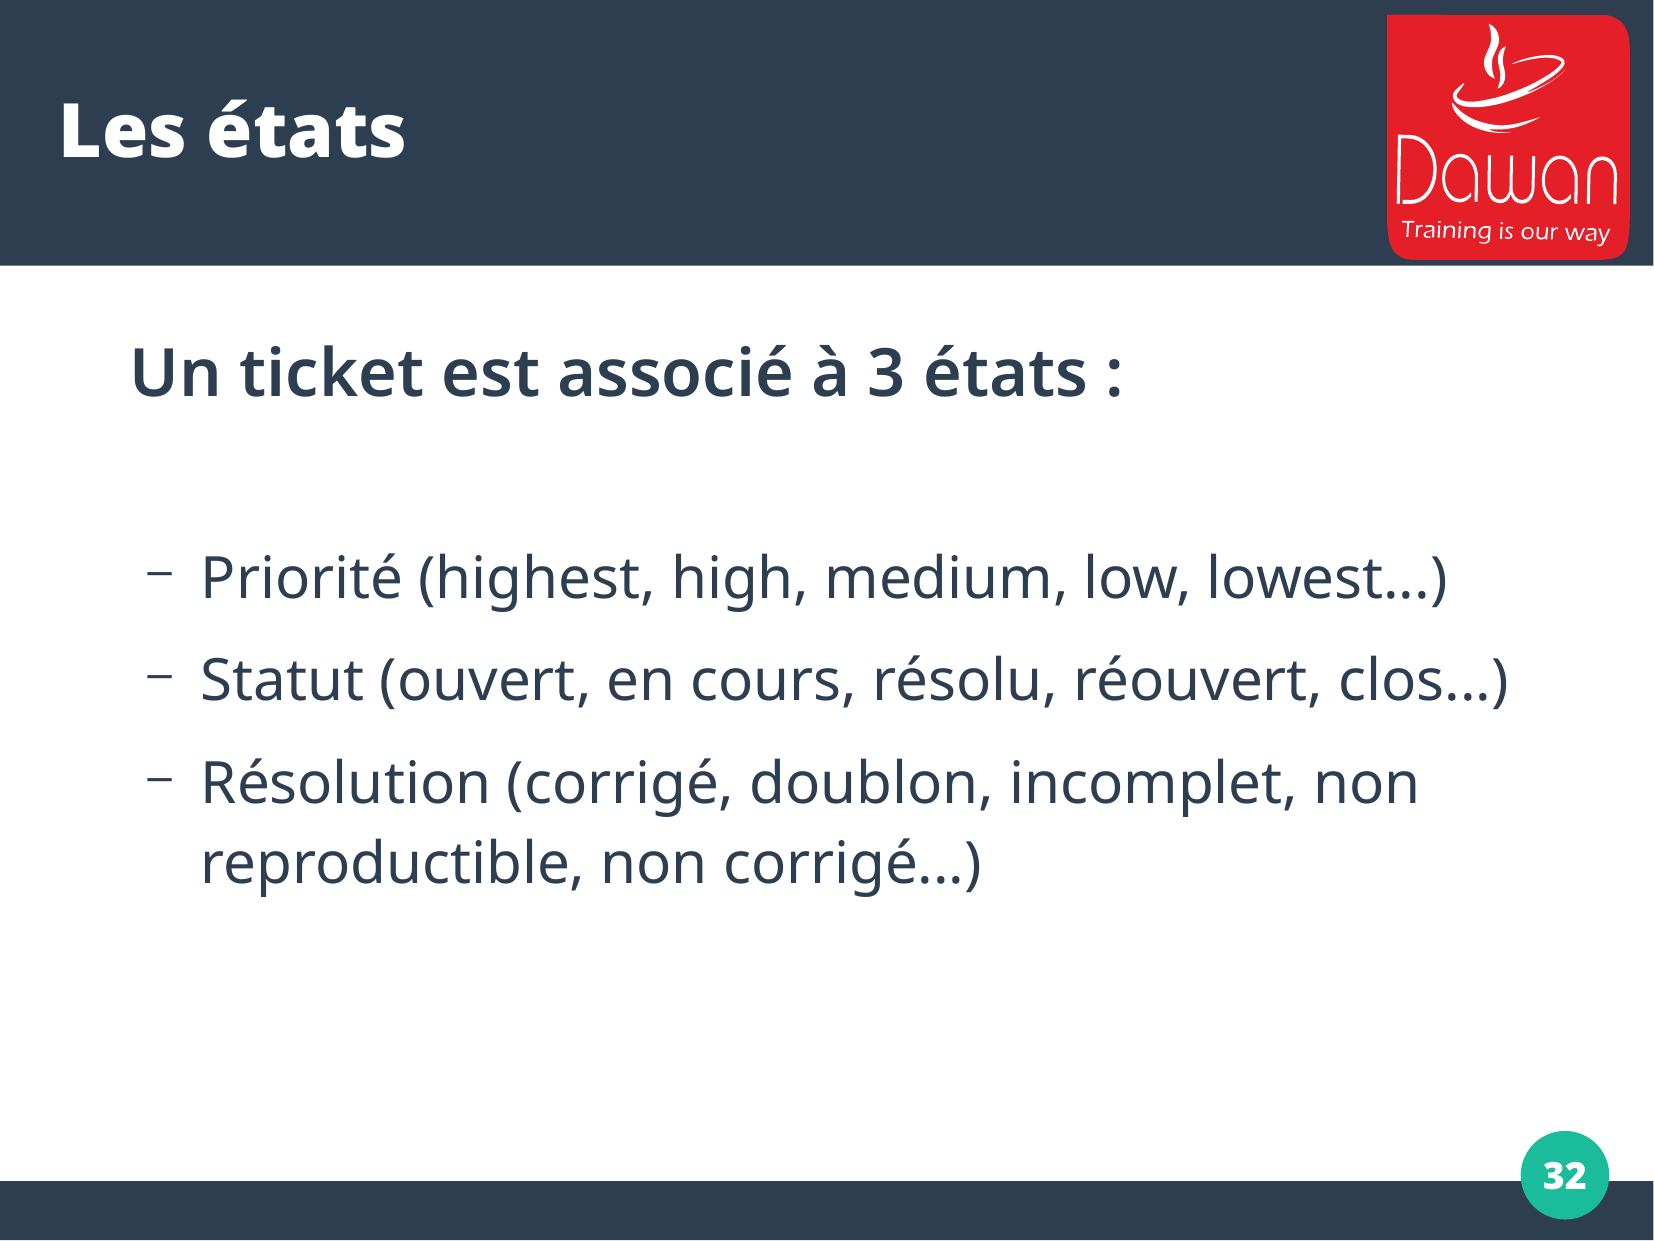

# Les états
Un ticket est associé à 3 états :
Priorité (highest, high, medium, low, lowest...)
Statut (ouvert, en cours, résolu, réouvert, clos...)
Résolution (corrigé, doublon, incomplet, non reproductible, non corrigé...)
32